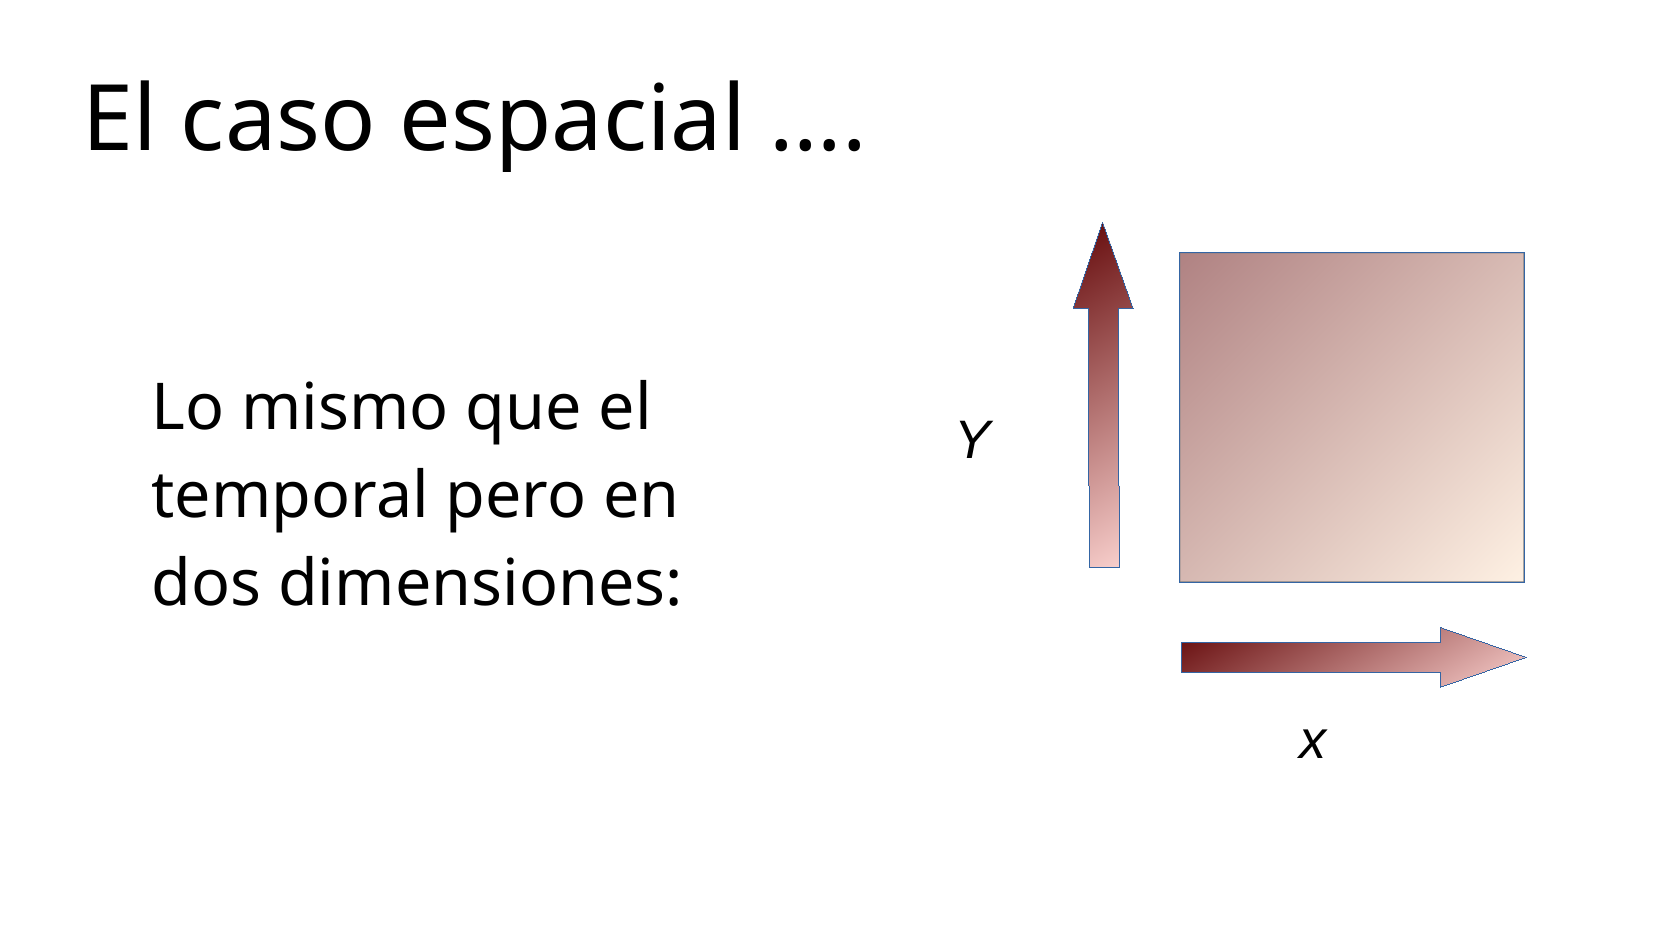

# El caso espacial ….
Lo mismo que el temporal pero en dos dimensiones:
Y
x